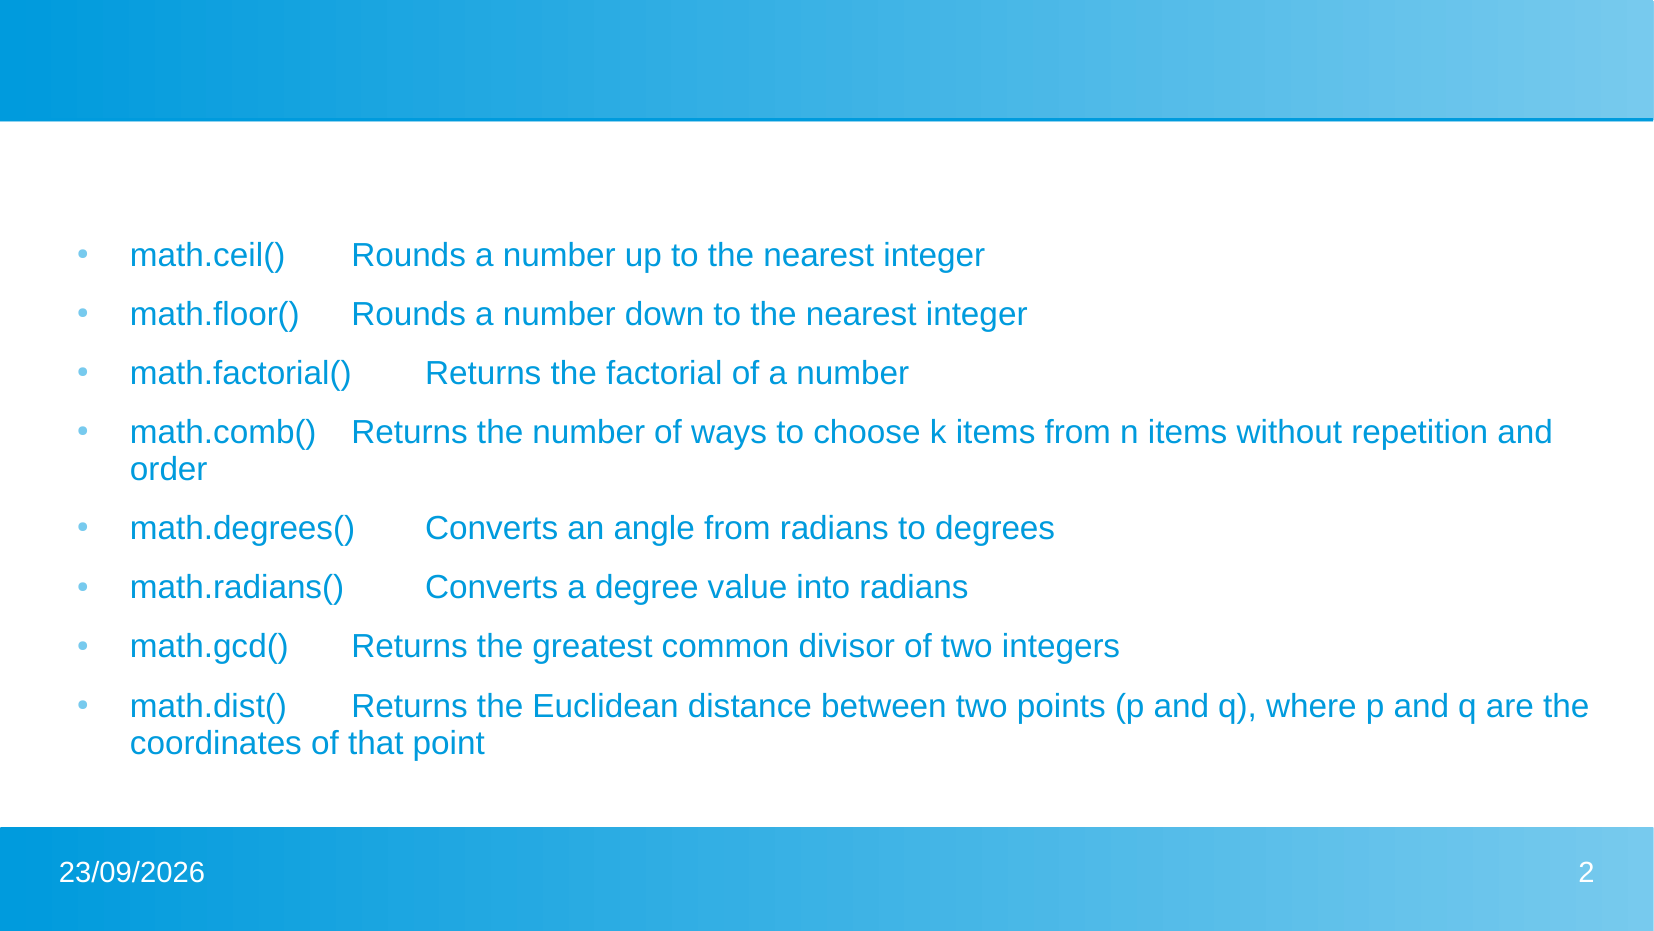

#
math.ceil() 	Rounds a number up to the nearest integer
math.floor() 	Rounds a number down to the nearest integer
math.factorial() 	Returns the factorial of a number
math.comb() 	Returns the number of ways to choose k items from n items without repetition and order
math.degrees() 	Converts an angle from radians to degrees
math.radians() 	Converts a degree value into radians
math.gcd() 	Returns the greatest common divisor of two integers
math.dist() 	Returns the Euclidean distance between two points (p and q), where p and q are the coordinates of that point
2